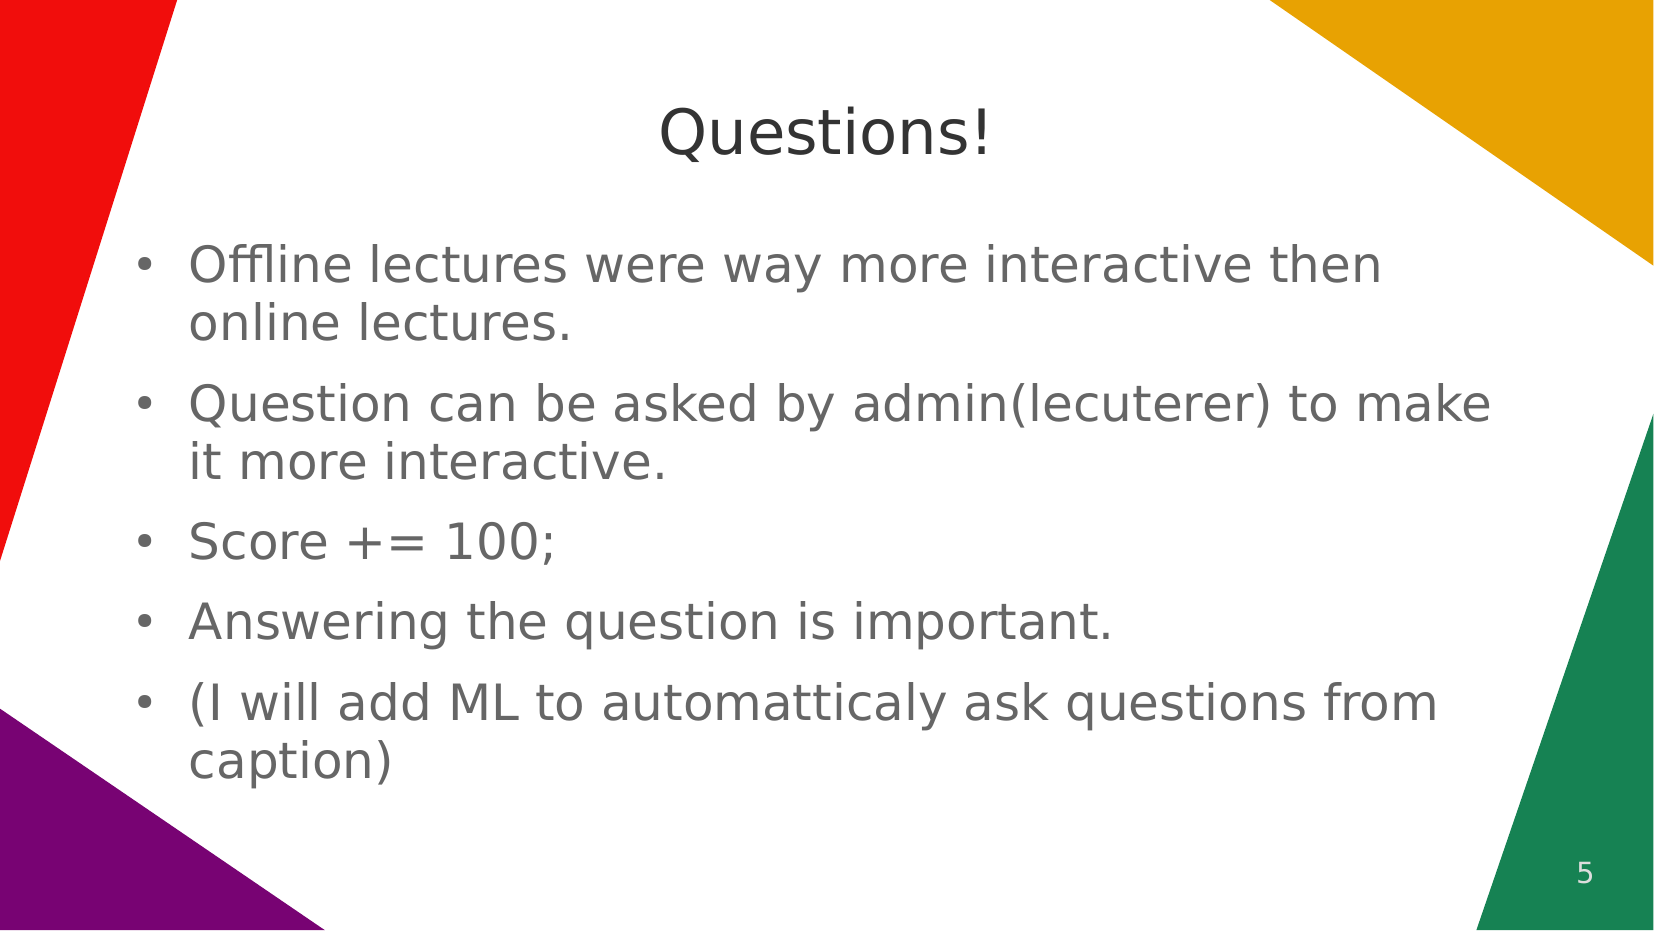

# Questions!
Offline lectures were way more interactive then online lectures.
Question can be asked by admin(lecuterer) to make it more interactive.
Score += 100;
Answering the question is important.
(I will add ML to automatticaly ask questions from caption)
5